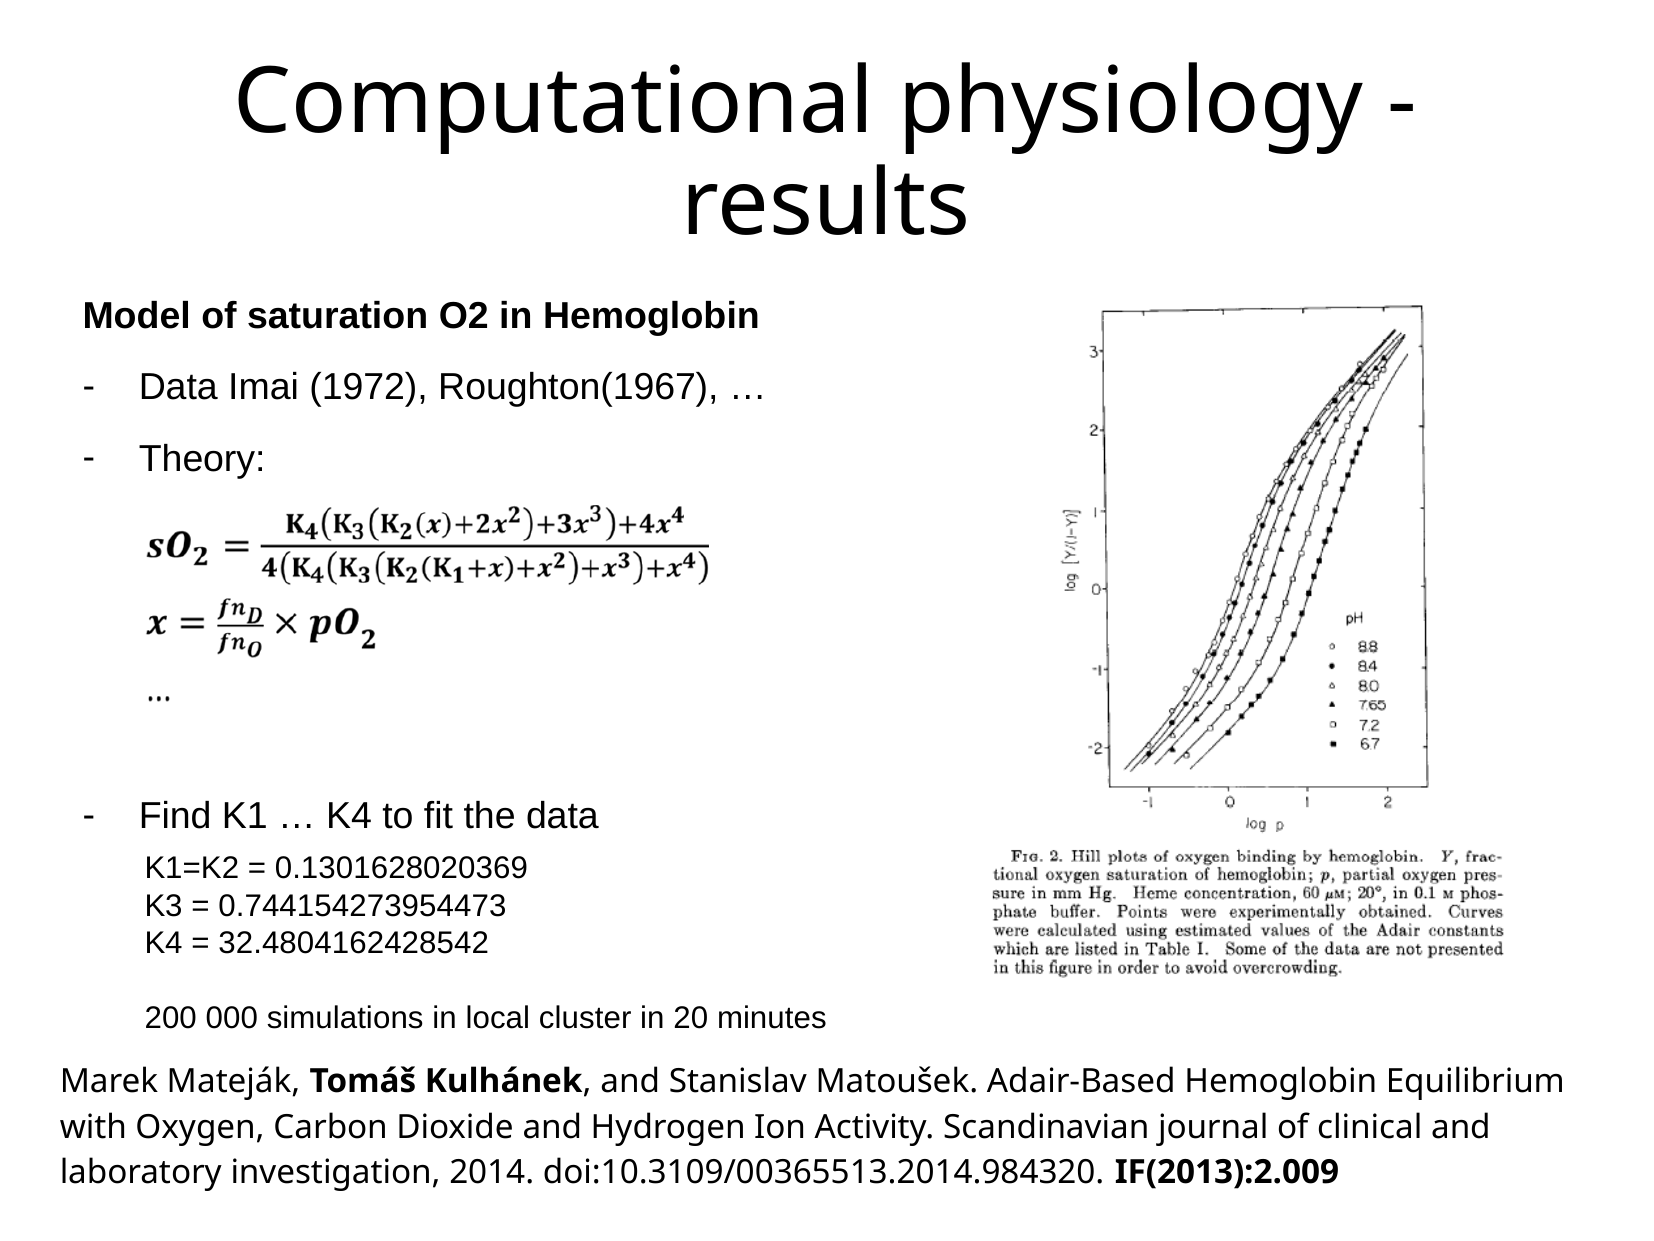

# Computational physiology - results
Model of saturation O2 in Hemoglobin
Data Imai (1972), Roughton(1967), …
Theory:
Find K1 … K4 to fit the data
K1=K2 = 0.1301628020369
K3 = 0.744154273954473
K4 = 32.4804162428542
200 000 simulations in local cluster in 20 minutes
Marek Mateják, Tomáš Kulhánek, and Stanislav Matoušek. Adair-Based Hemoglobin Equilibrium with Oxygen, Carbon Dioxide and Hydrogen Ion Activity. Scandinavian journal of clinical and laboratory investigation, 2014. doi:10.3109/00365513.2014.984320. IF(2013):2.009